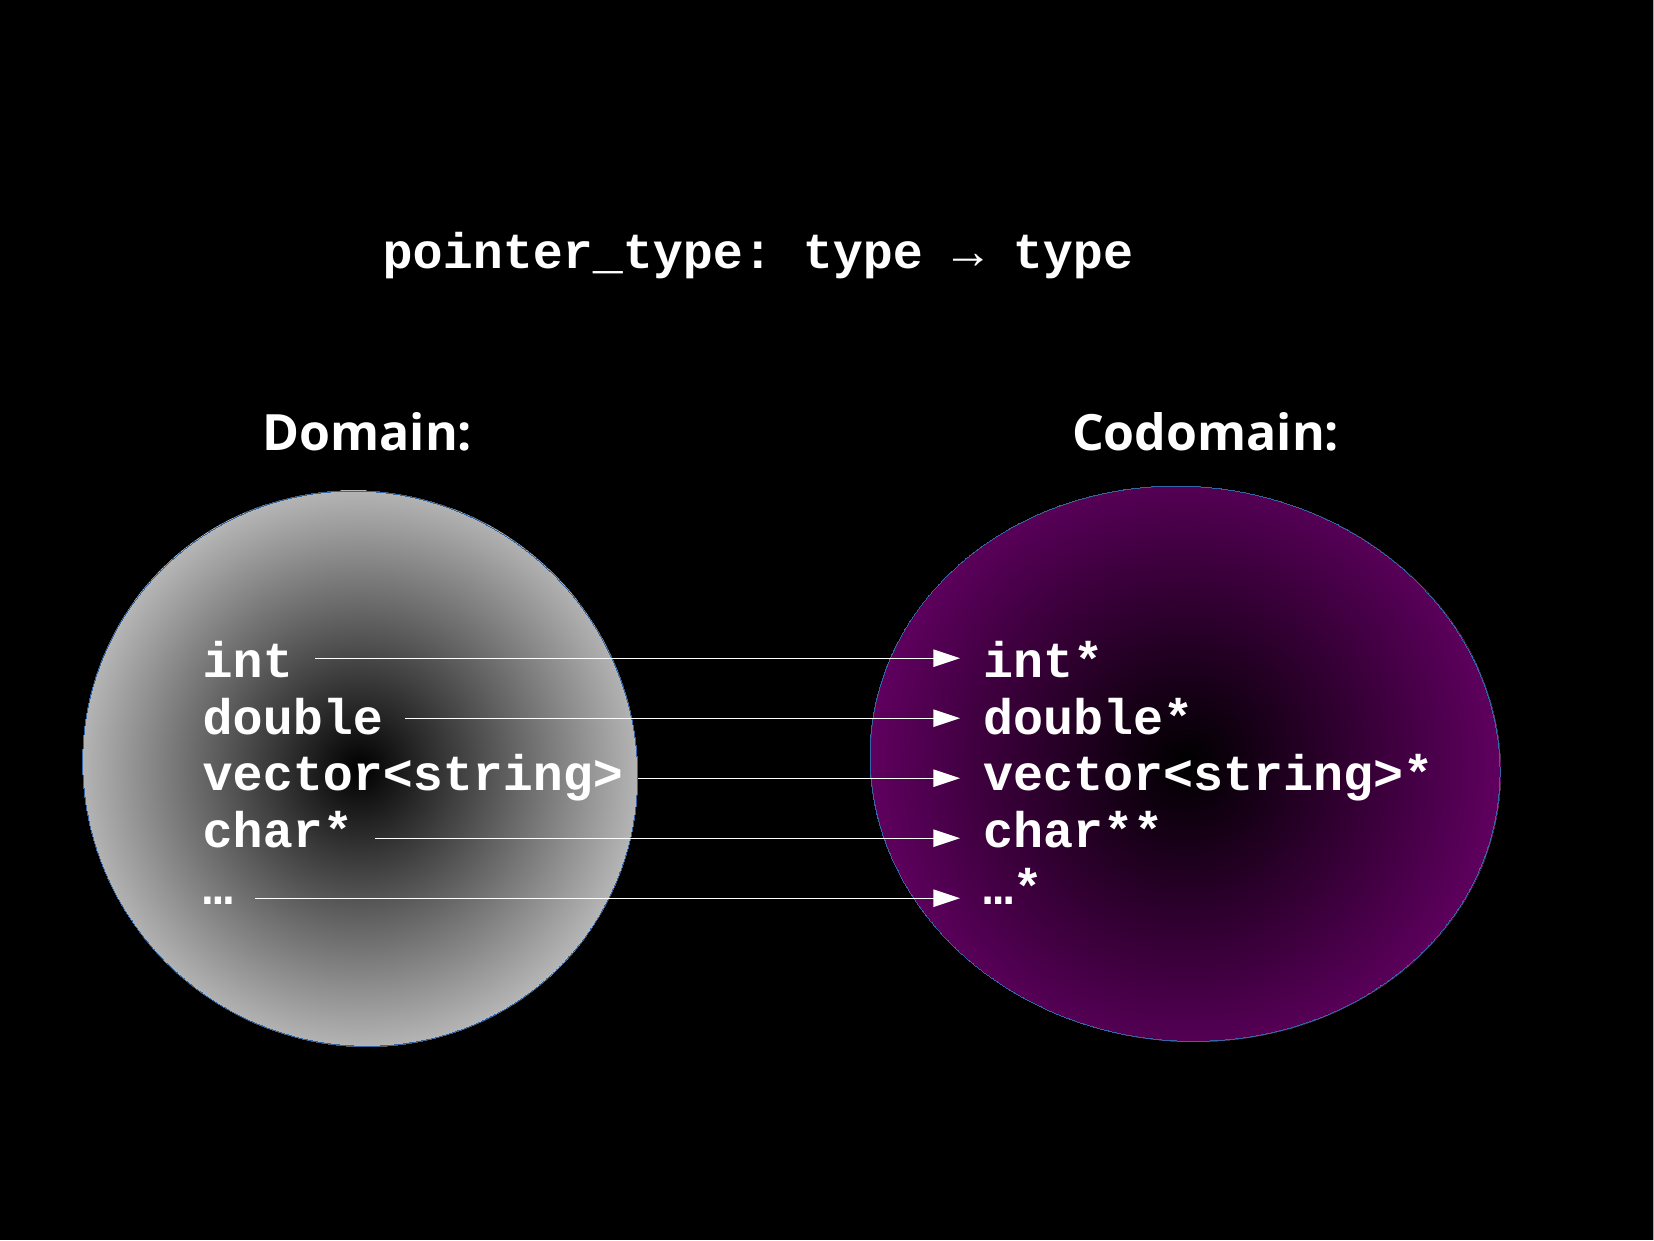

# pointer_type: type → type
 Domain: Codomain:
 int int*
 double double*
 vector<string> vector<string>*
 char* char**
 … …*